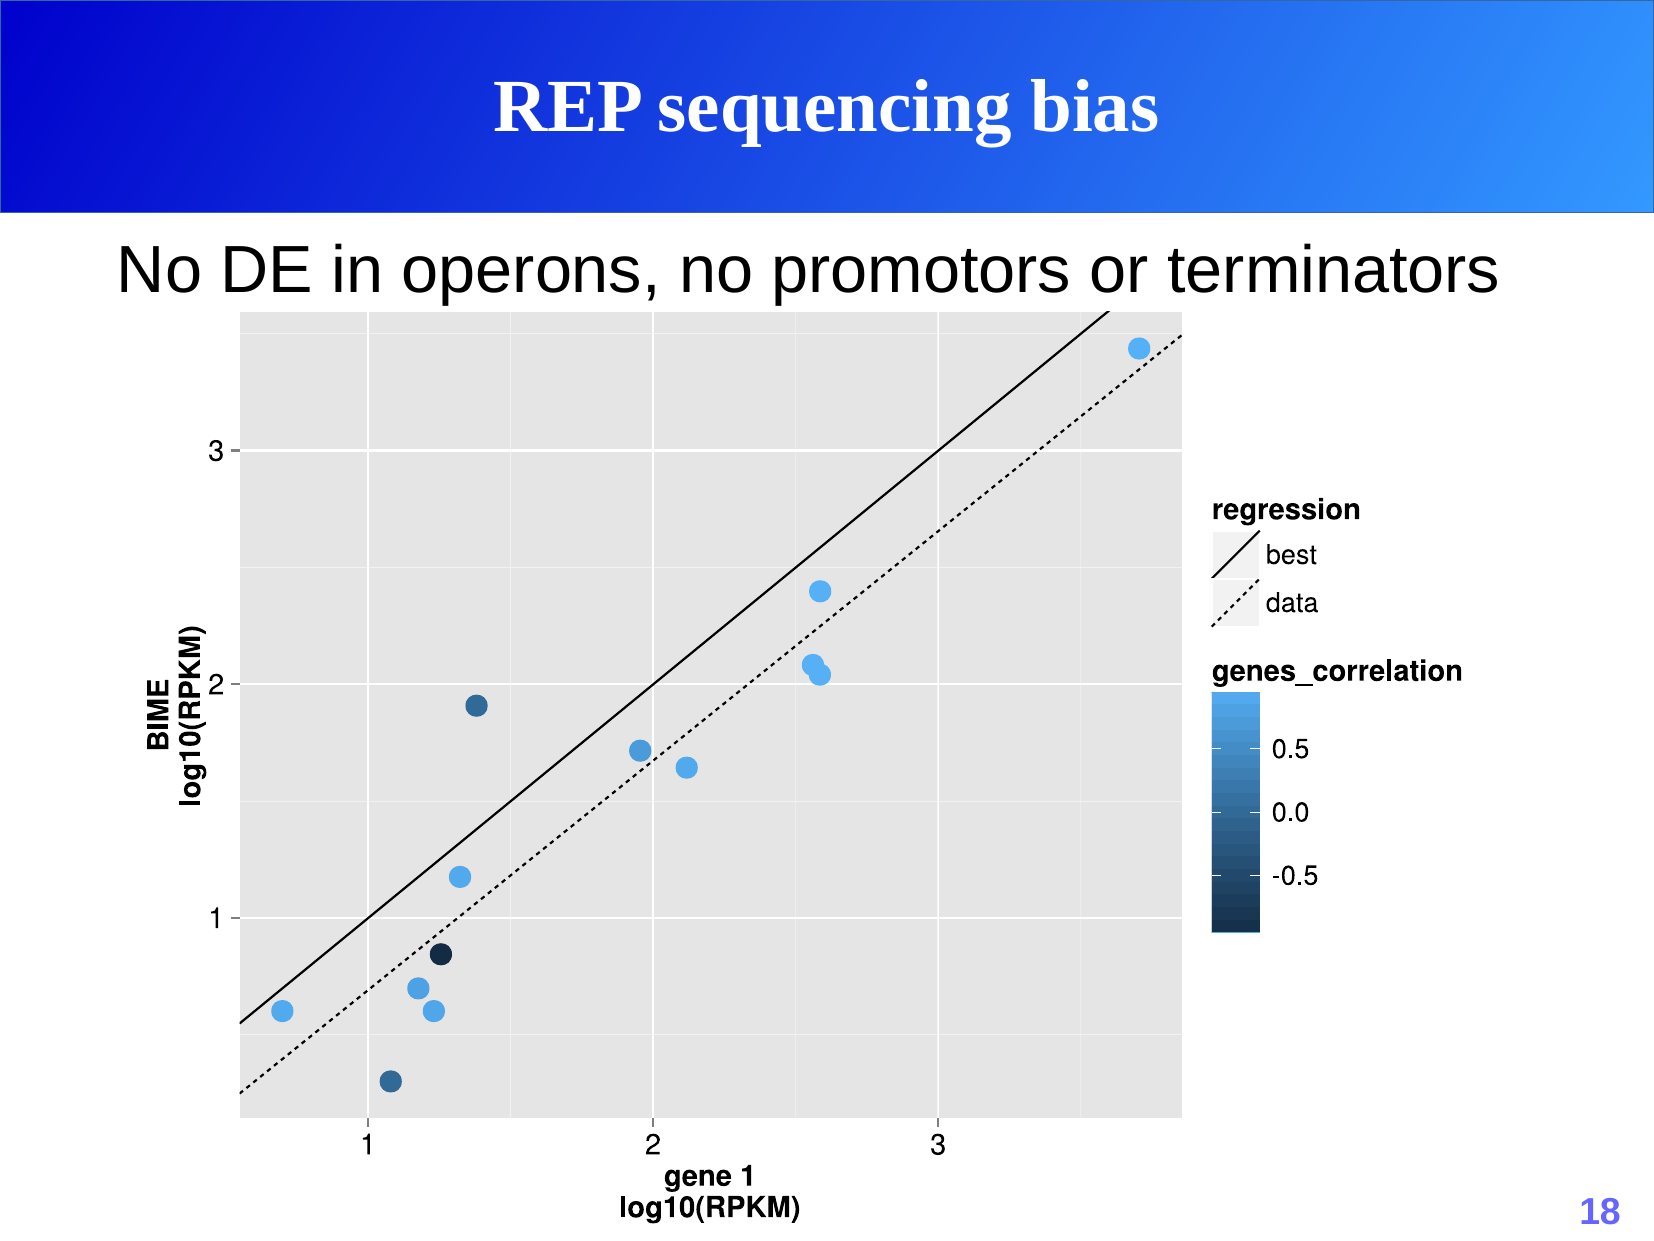

# REP sequencing bias
No DE in operons, no promotors or terminators
18